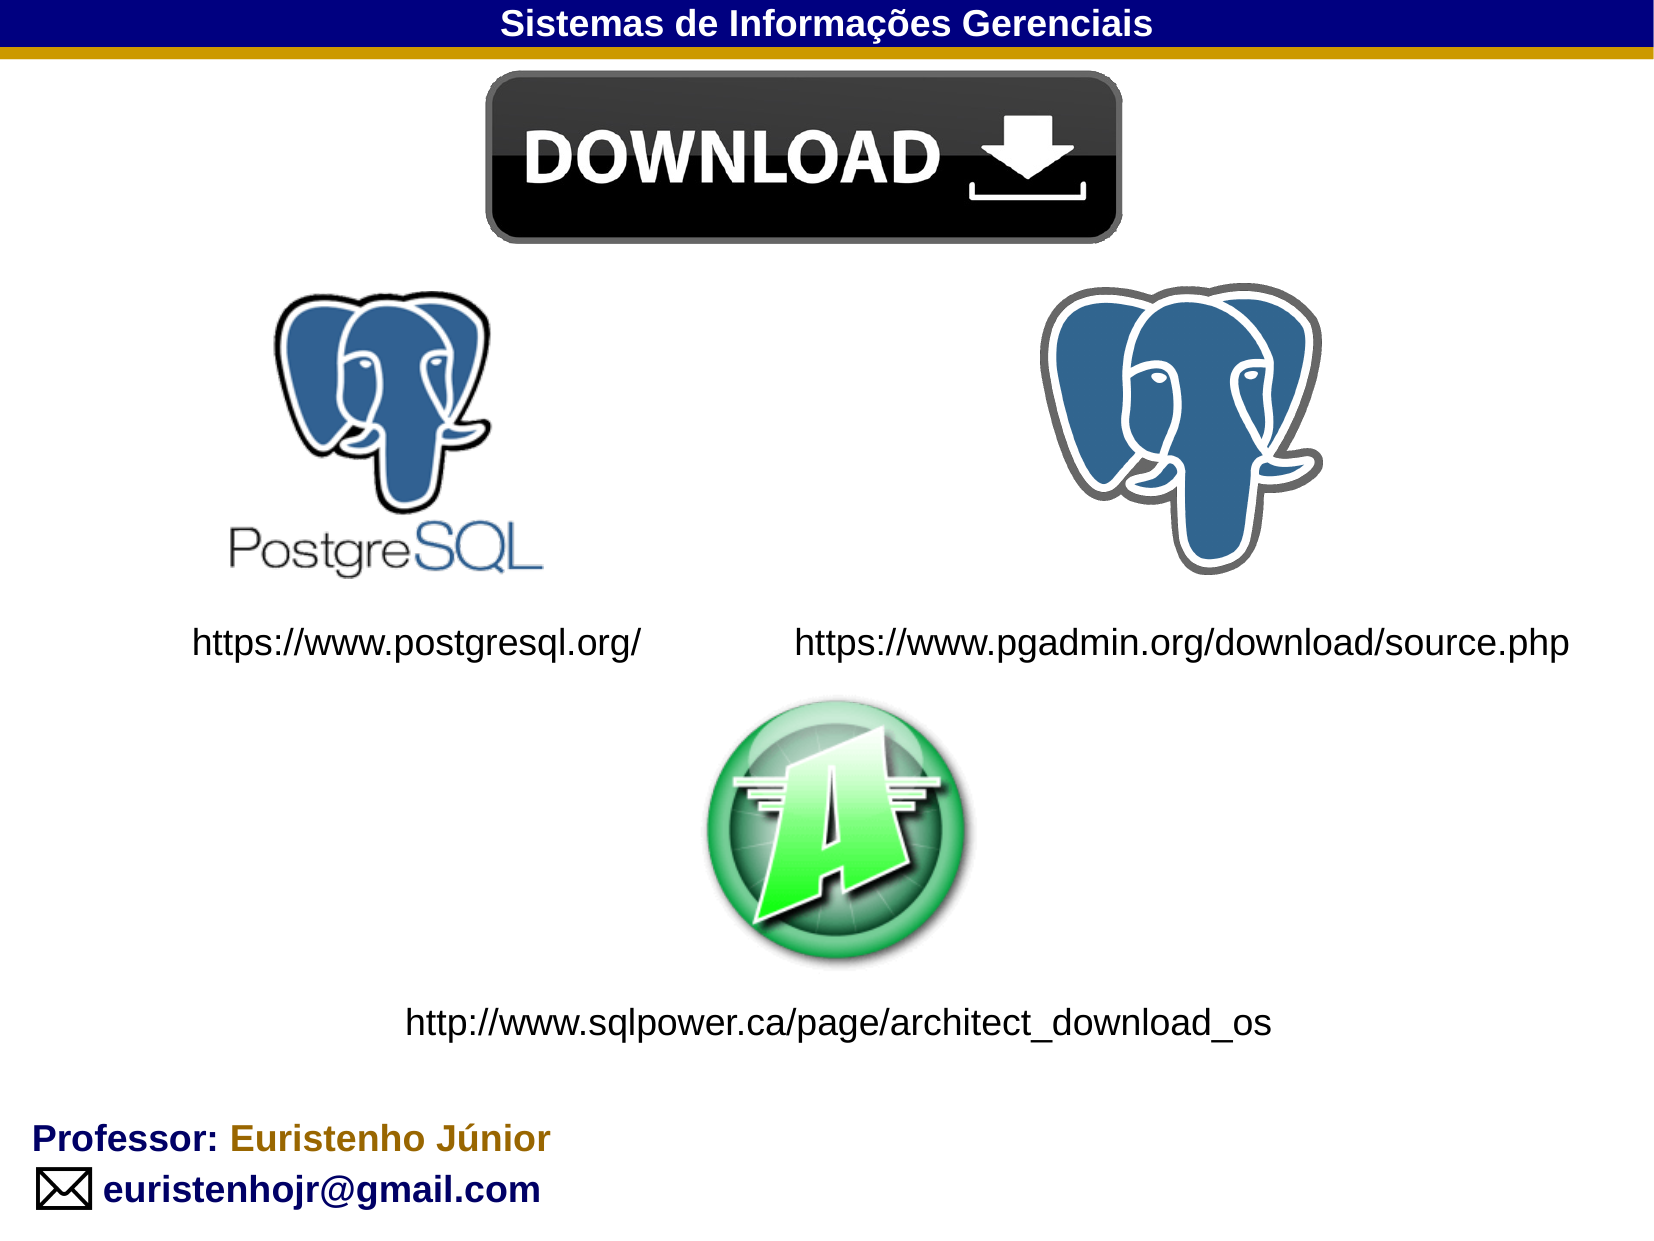

Empreendedorismo
Sistemas de Informações Gerenciais
https://www.postgresql.org/
https://www.pgadmin.org/download/source.php
http://www.sqlpower.ca/page/architect_download_os
Professor: Euristenho Júnior
euristenhojr@gmail.com